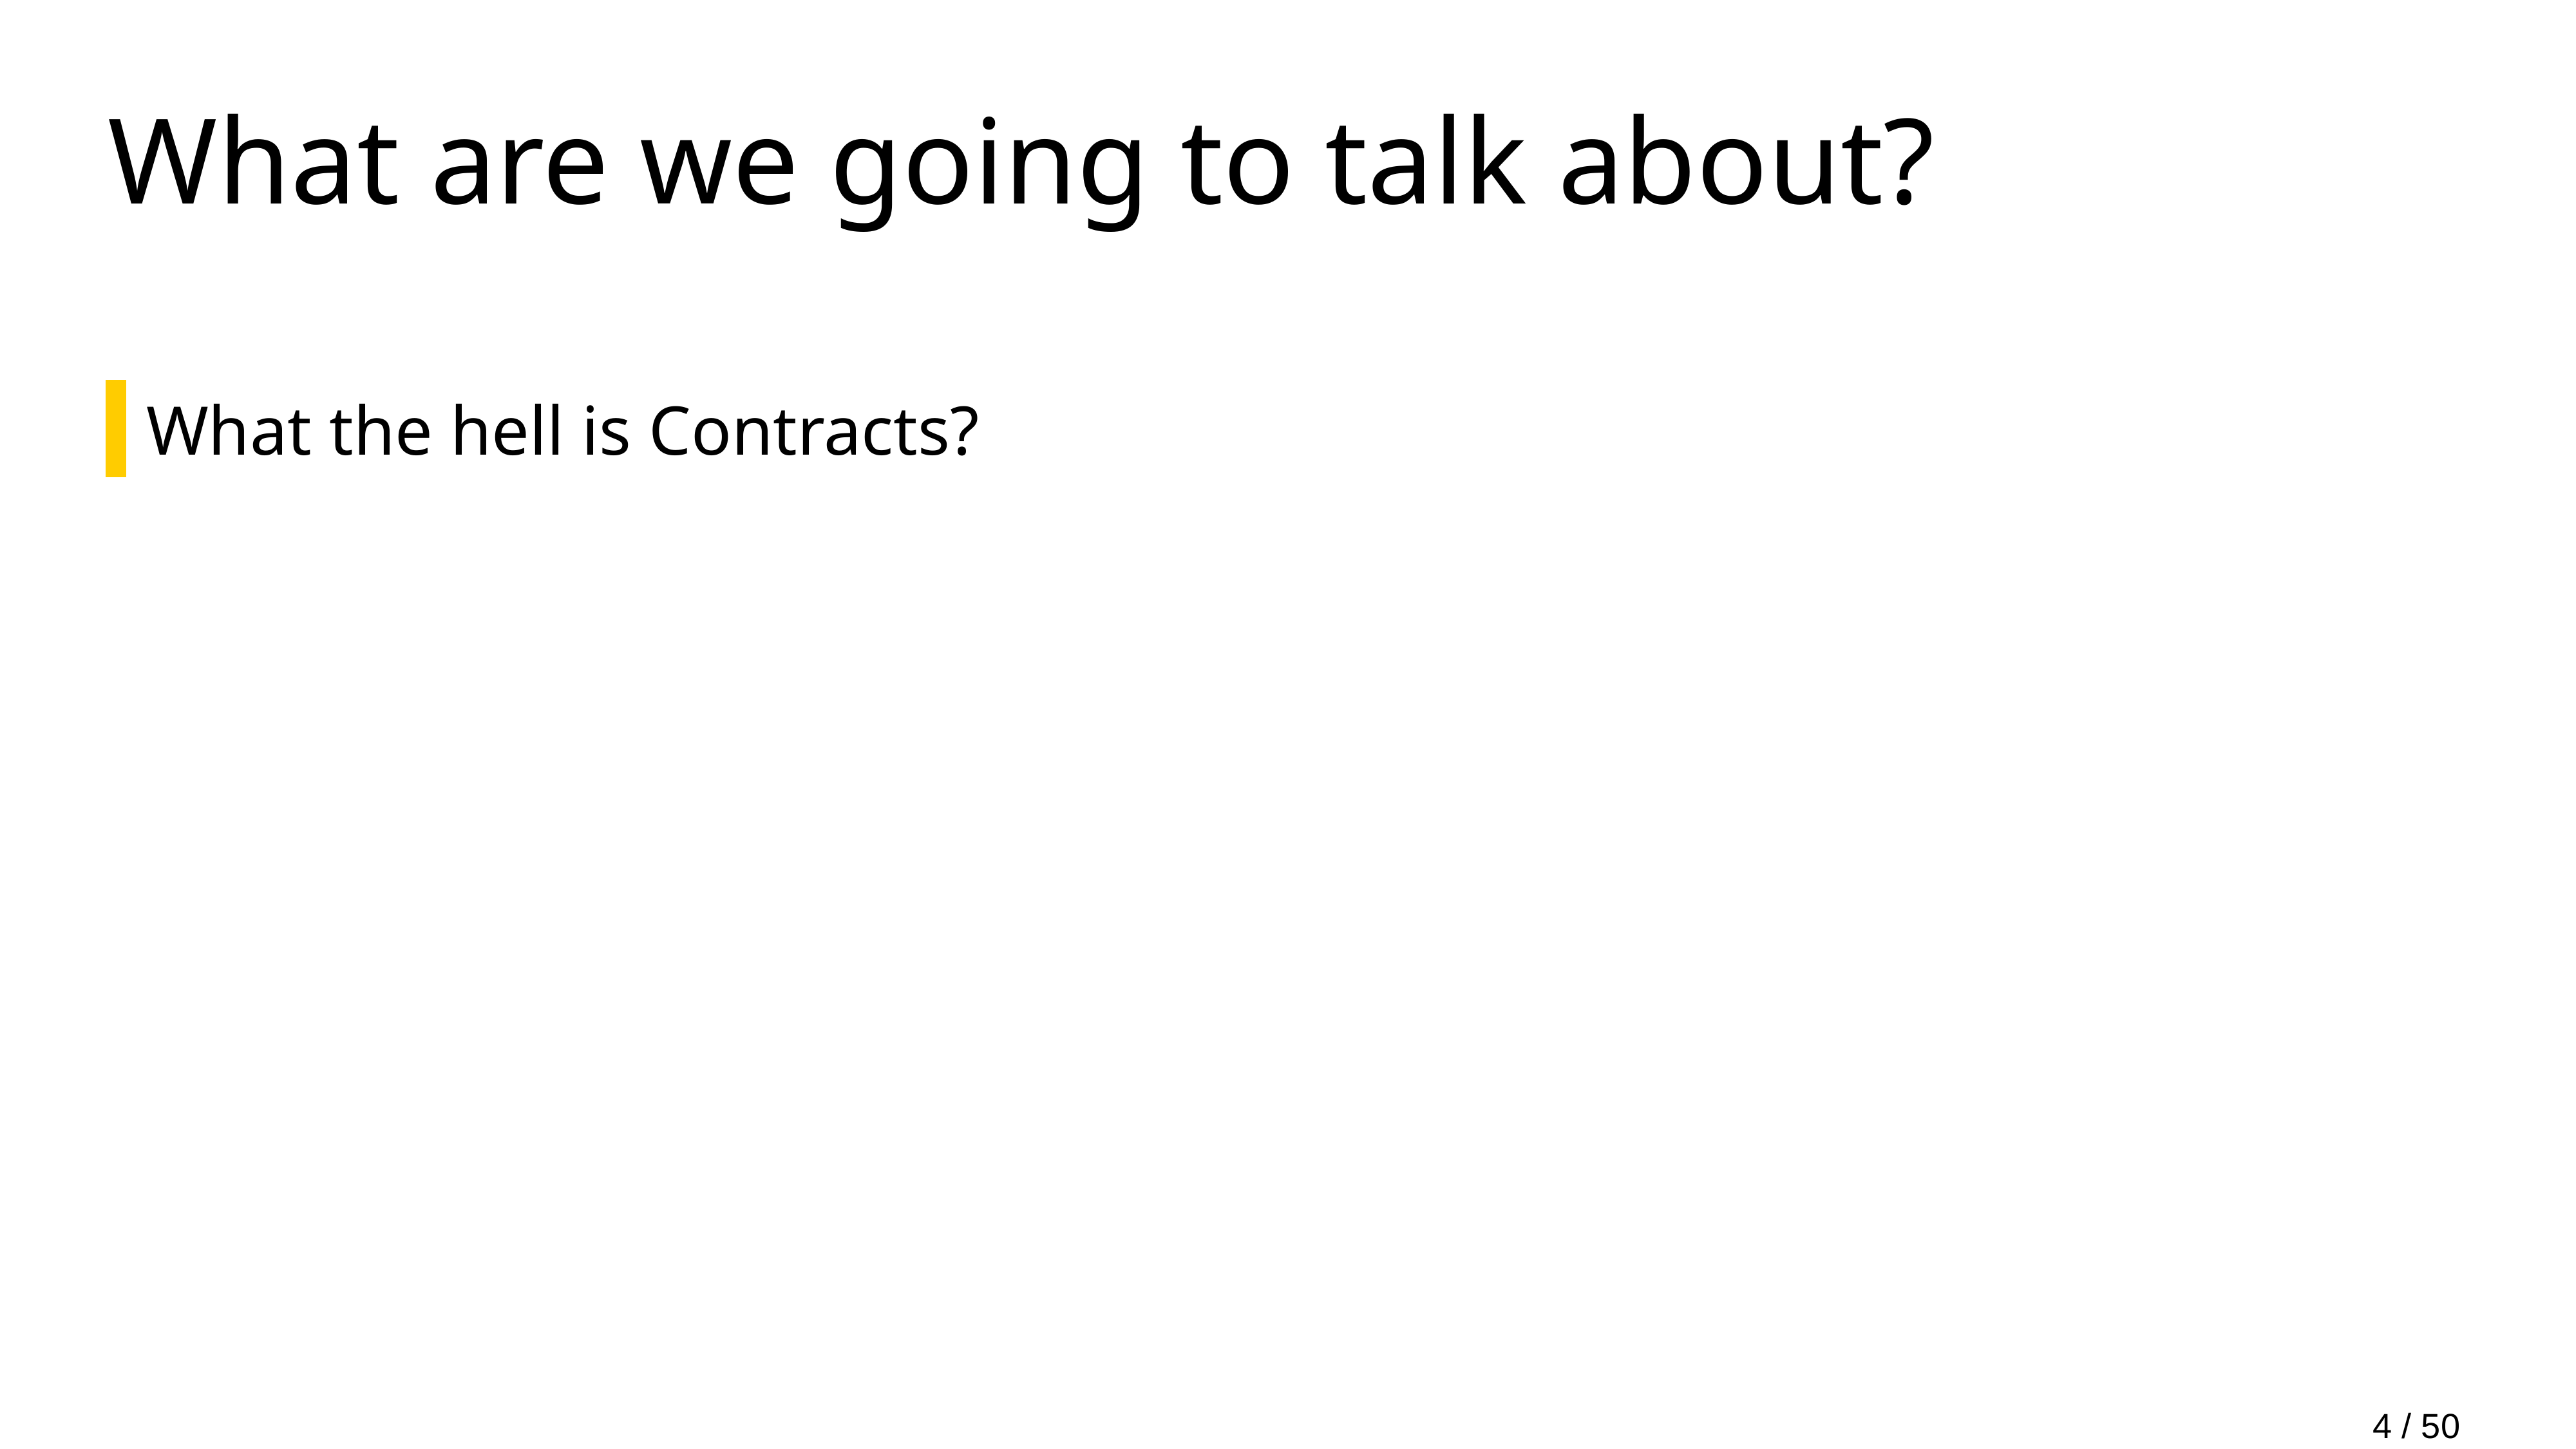

# What are we going to talk about?
 What the hell is Contracts?